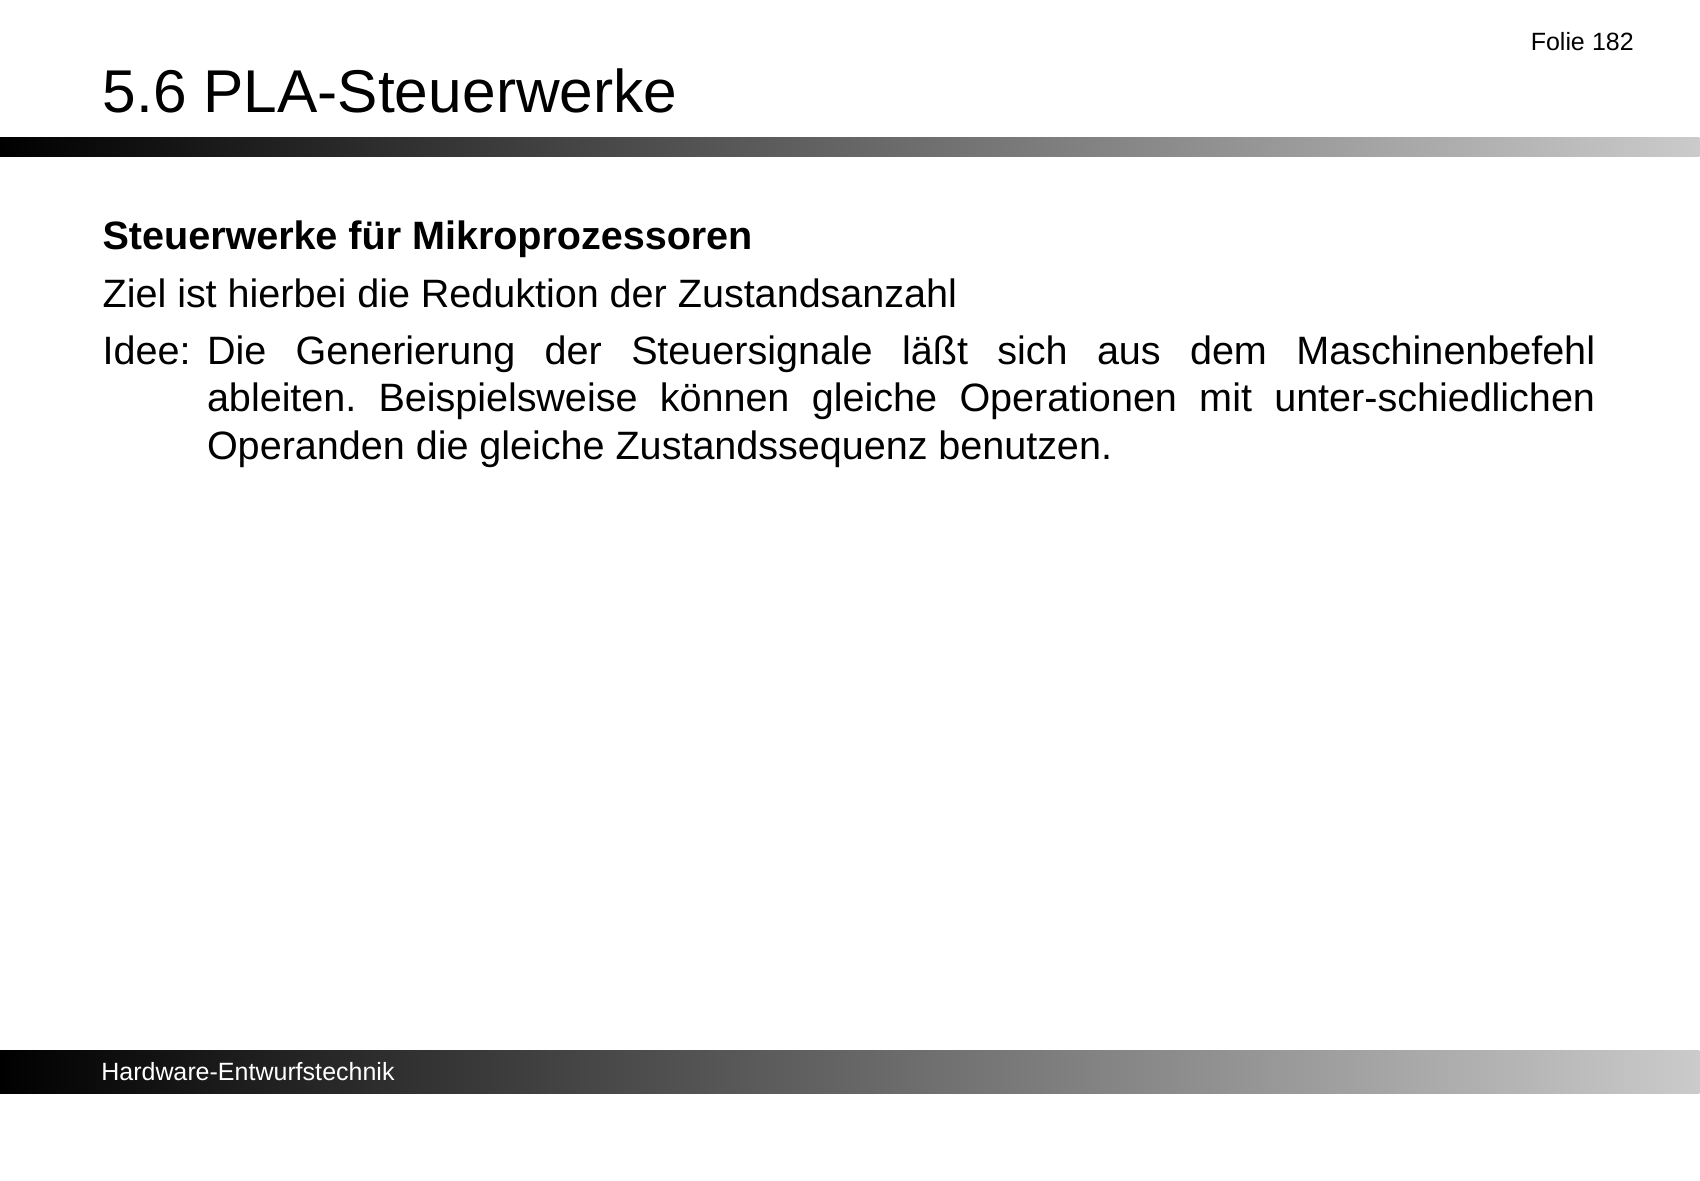

# 5.6 PLA-Steuerwerke
Steuerwerke für Mikroprozessoren
Ziel ist hierbei die Reduktion der Zustandsanzahl
Idee:	Die Generierung der Steuersignale läßt sich aus dem Maschinenbefehl ableiten. Beispielsweise können gleiche Operationen mit unter-schiedlichen Operanden die gleiche Zustandssequenz benutzen.